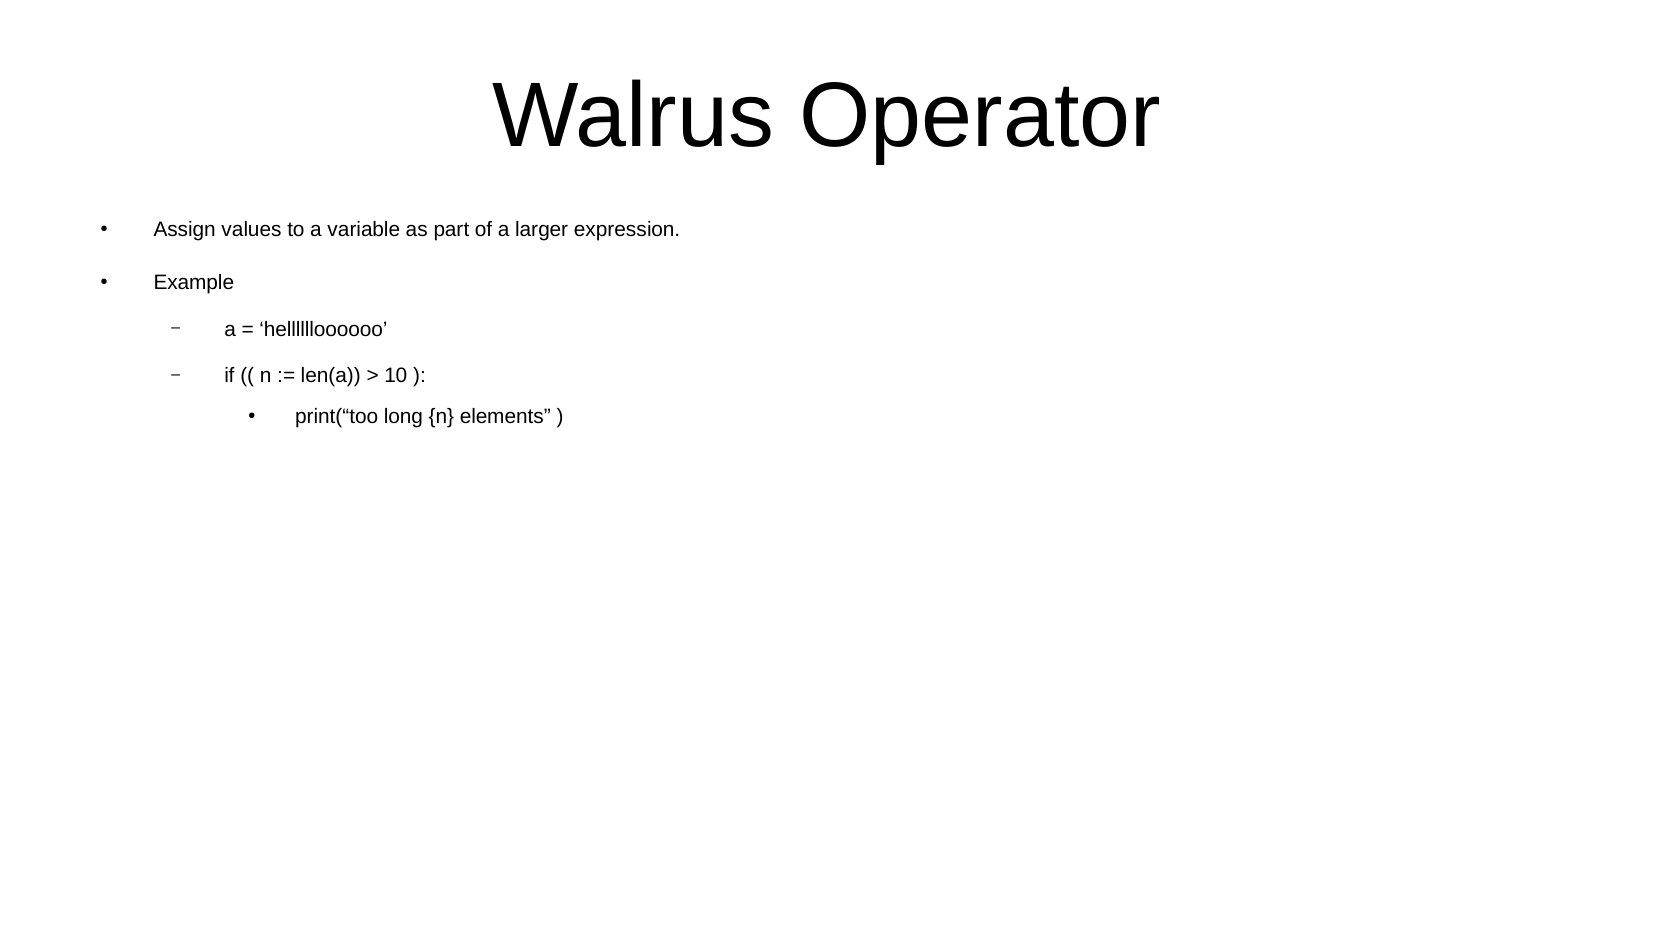

# Walrus Operator
Assign values to a variable as part of a larger expression.
Example
a = ‘helllllloooooo’
if (( n := len(a)) > 10 ):
print(“too long {n} elements” )